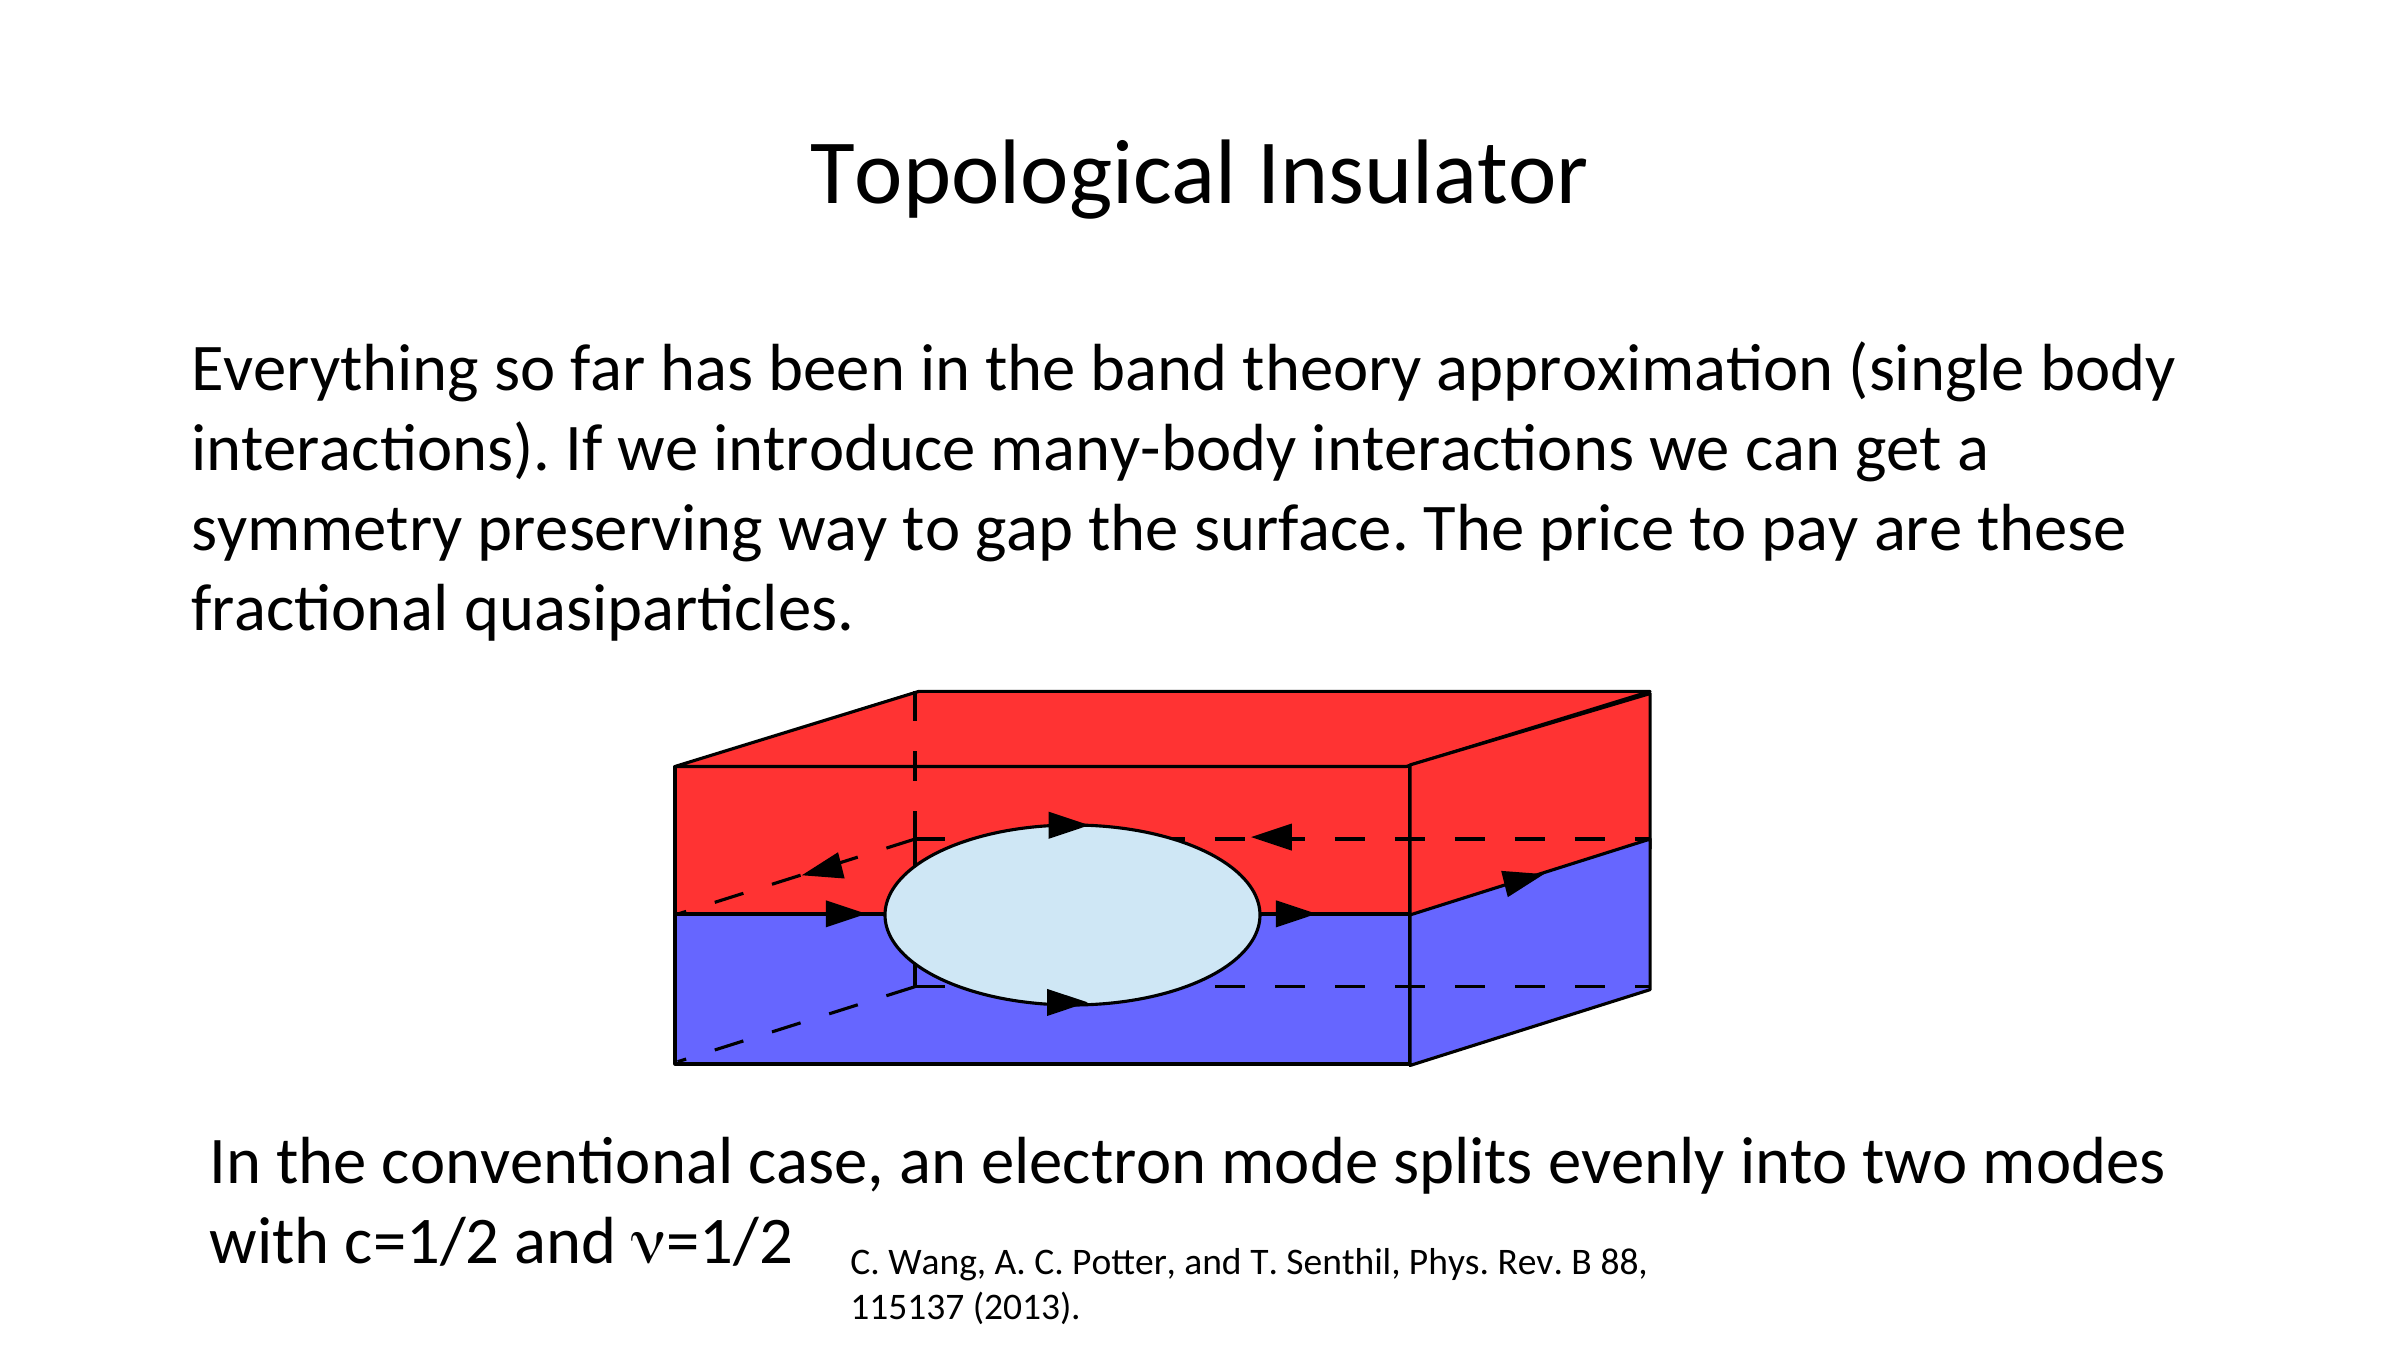

# Topological Insulator
Everything so far has been in the band theory approximation (single body interactions). If we introduce many-body interactions we can get a symmetry preserving way to gap the surface. The price to pay are these fractional quasiparticles.
In the conventional case, an electron mode splits evenly into two modes with c=1/2 and n=1/2
C. Wang, A. C. Potter, and T. Senthil, Phys. Rev. B 88,
115137 (2013).